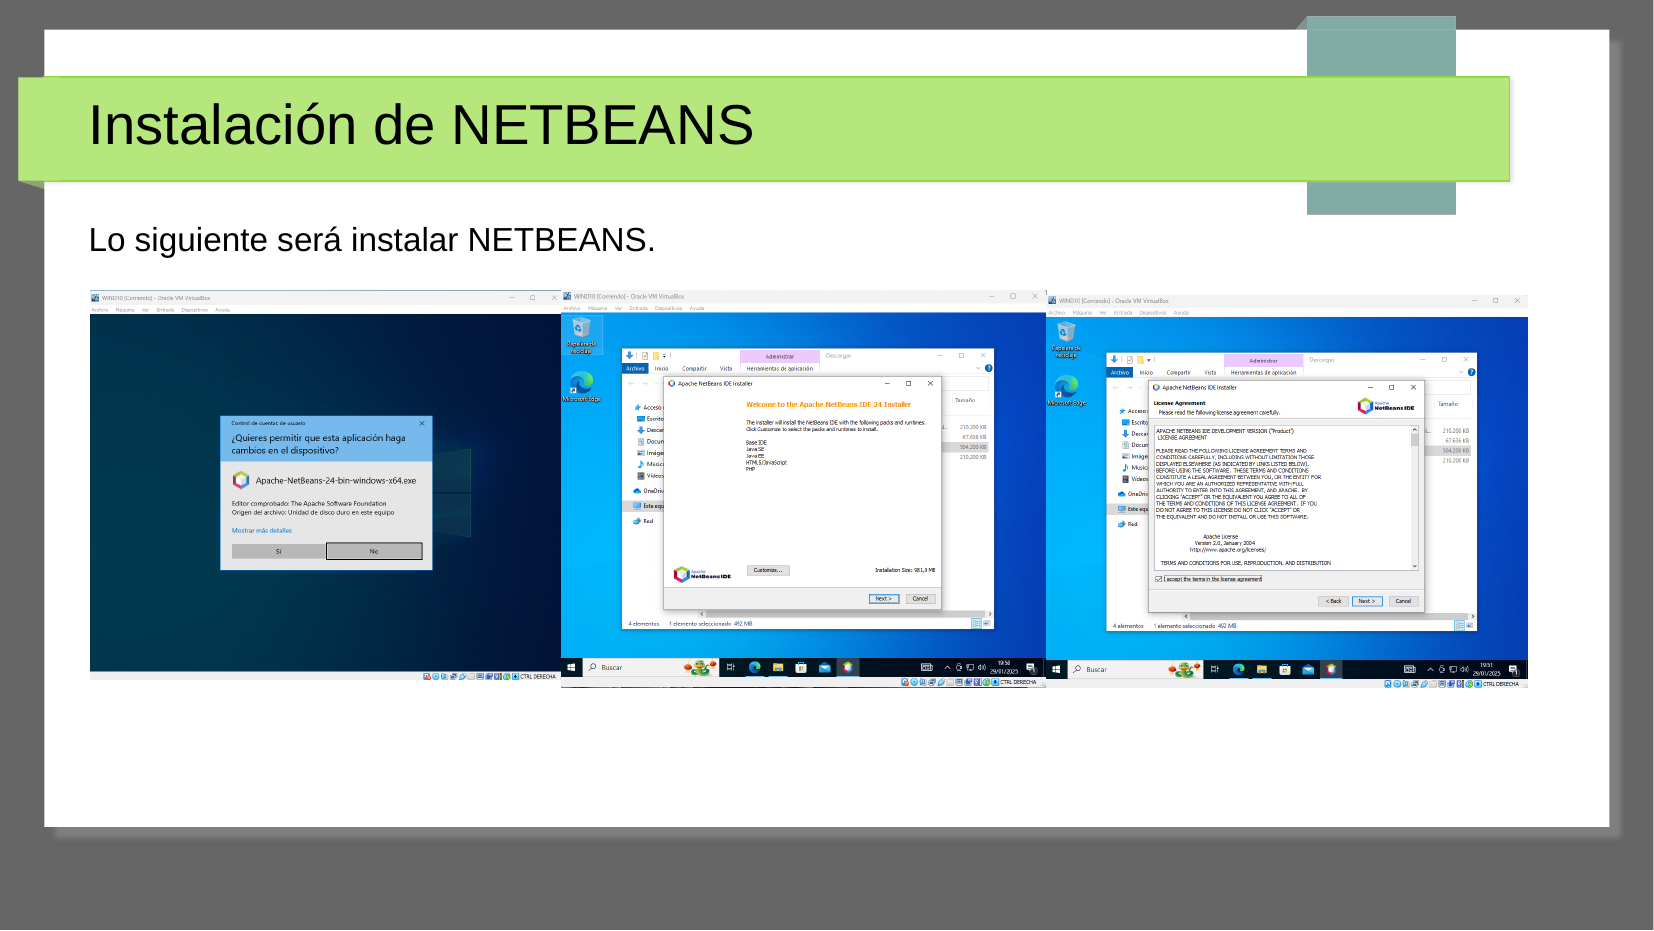

# Instalación de NETBEANS
Lo siguiente será instalar NETBEANS.